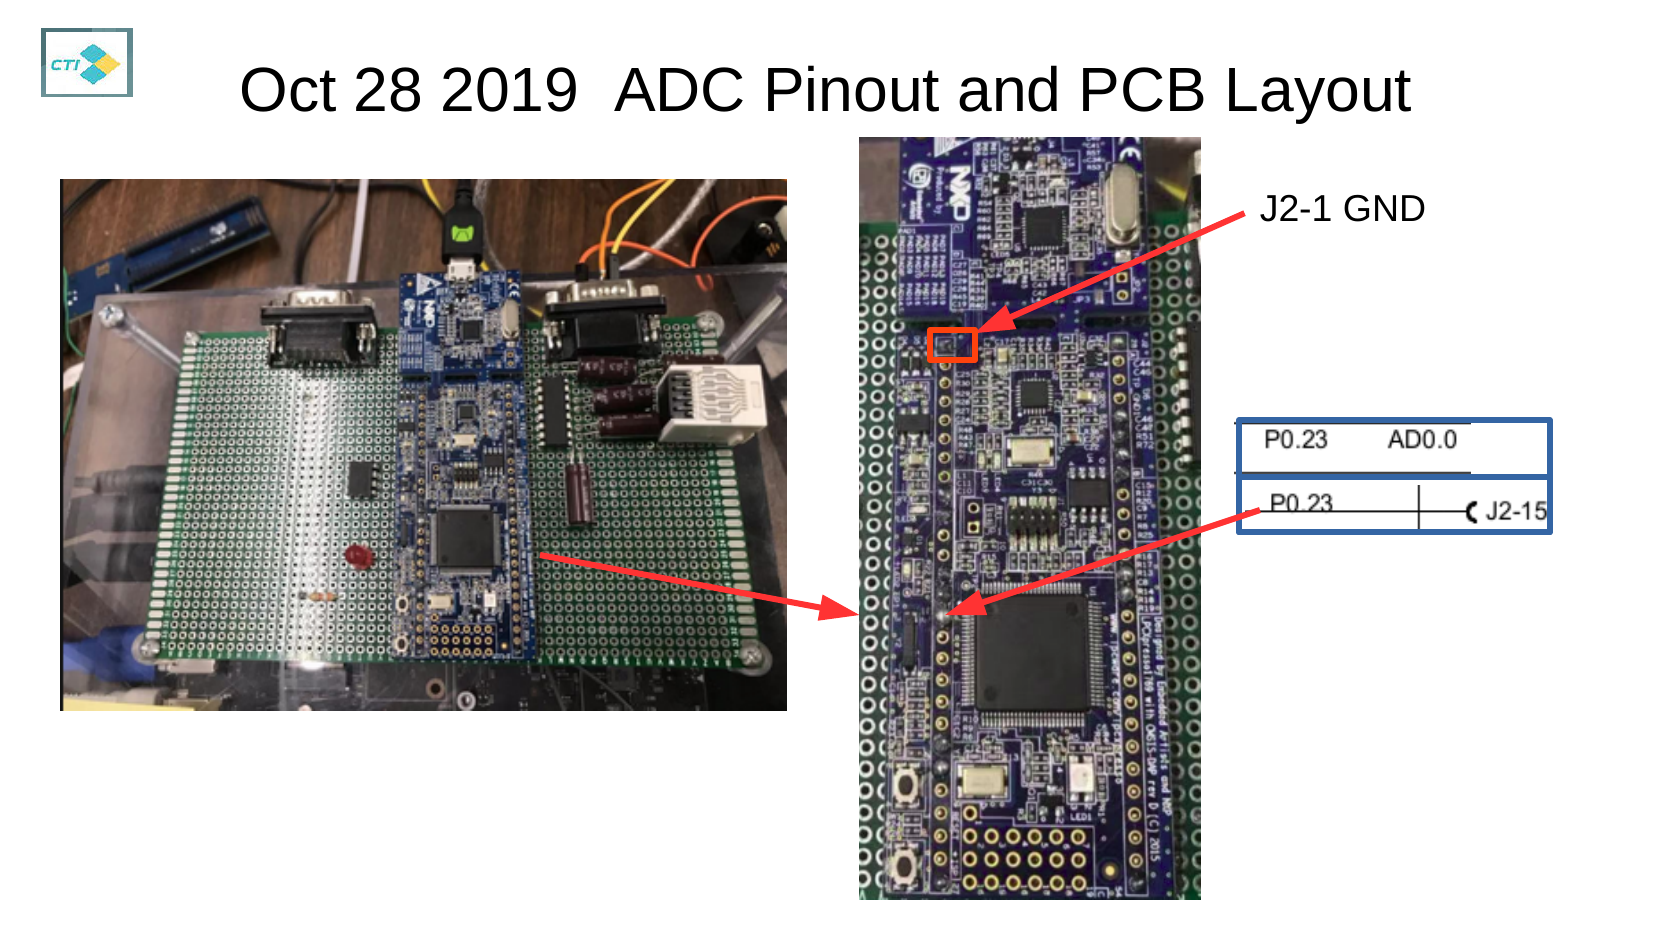

# Oct 28 2019 ADC Pinout and PCB Layout
J2-1 GND